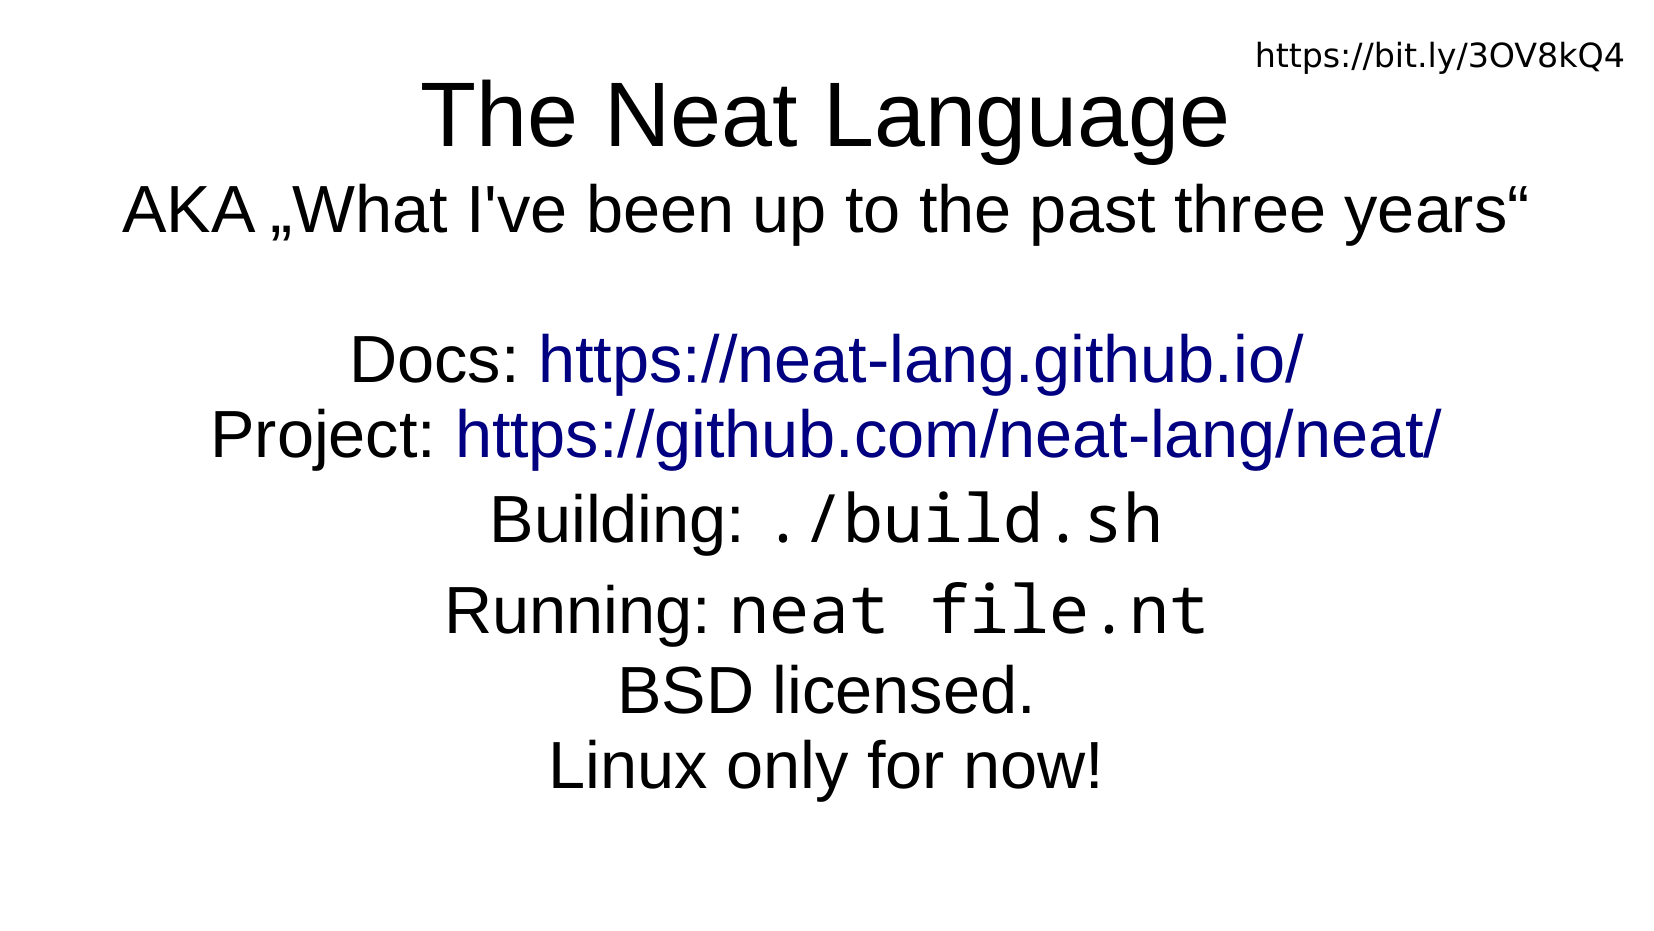

# The Neat Language
AKA „What I've been up to the past three years“
Docs: https://neat-lang.github.io/
Project: https://github.com/neat-lang/neat/
Building: ./build.sh
Running: neat file.nt
BSD licensed.
Linux only for now!